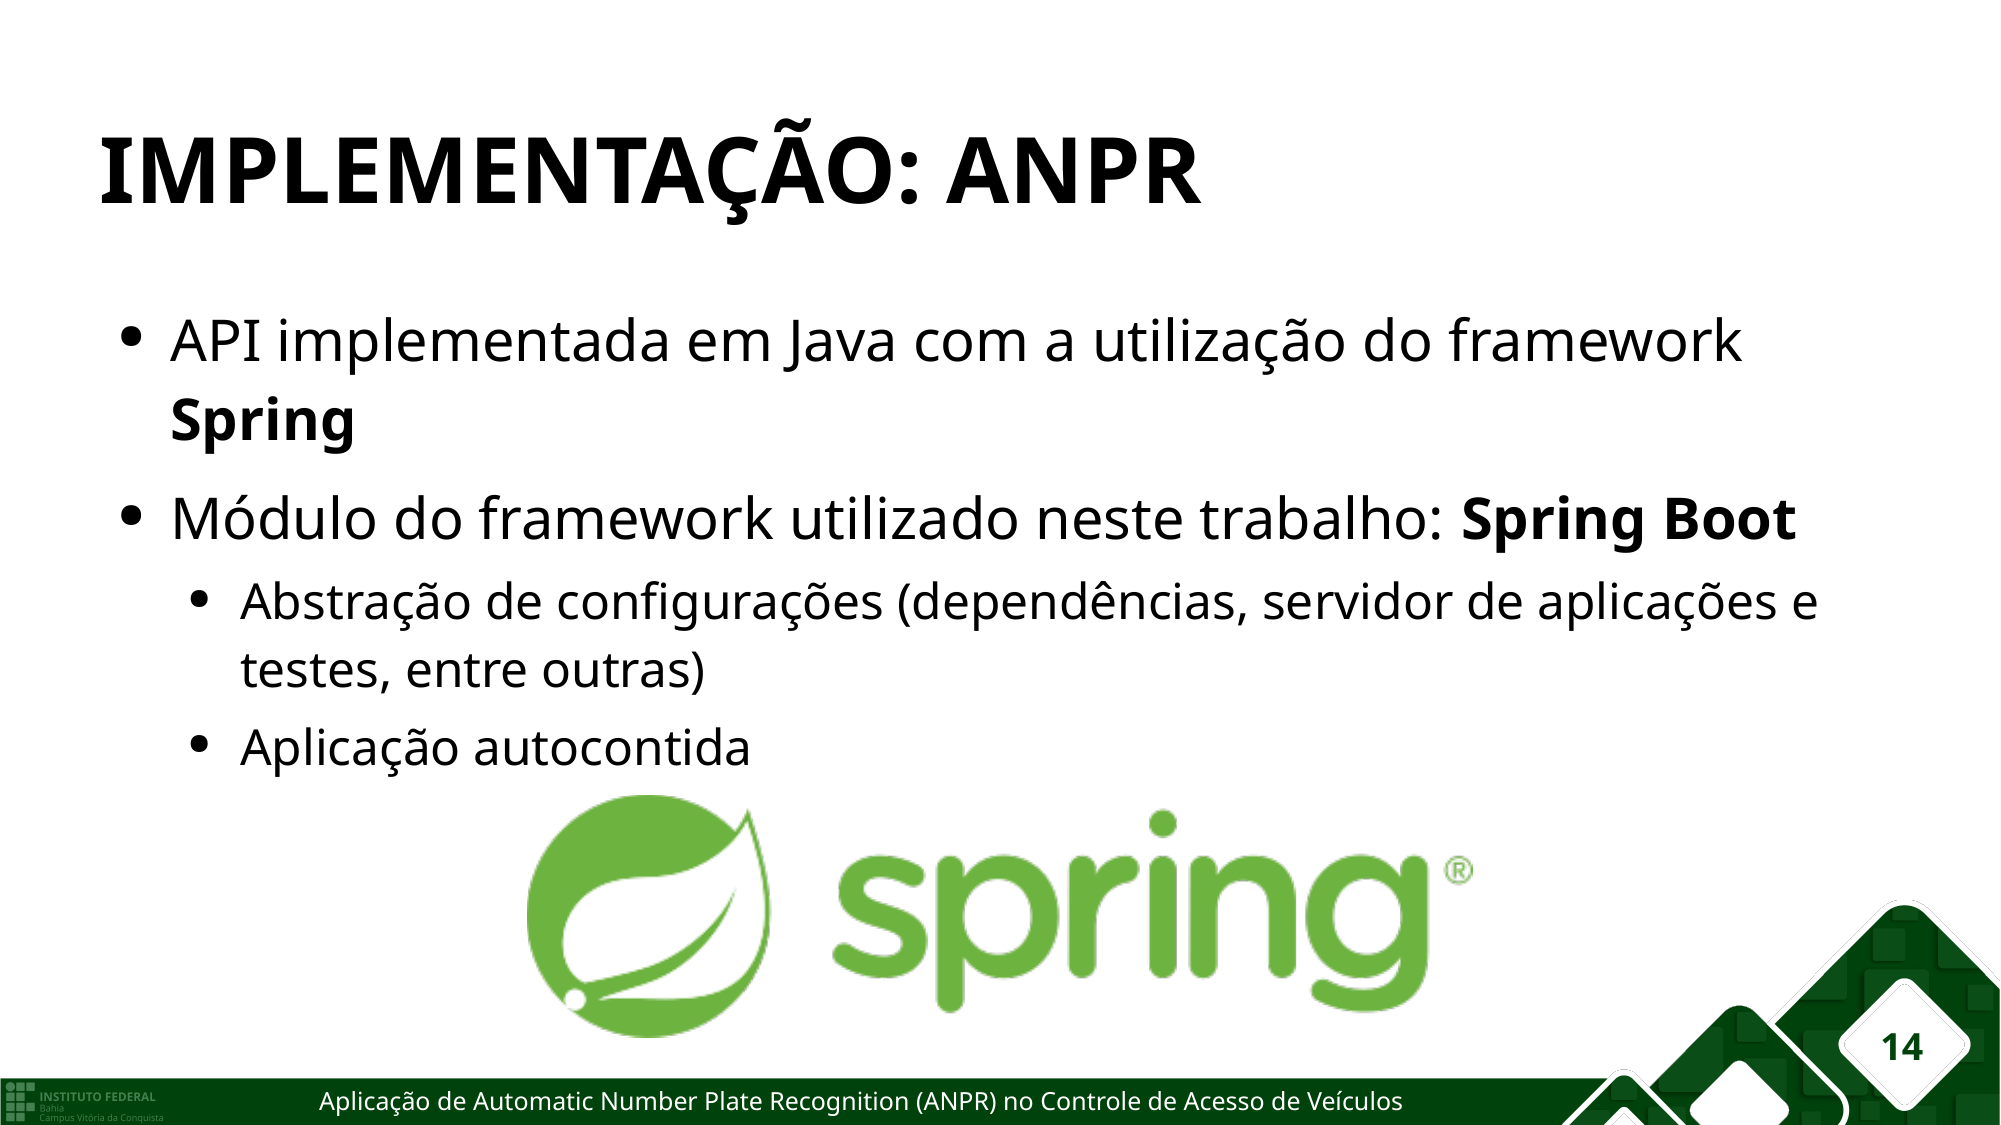

# IMPLEMENTAÇÃO: ANPR
API implementada em Java com a utilização do framework Spring
Módulo do framework utilizado neste trabalho: Spring Boot
Abstração de configurações (dependências, servidor de aplicações e testes, entre outras)
Aplicação autocontida